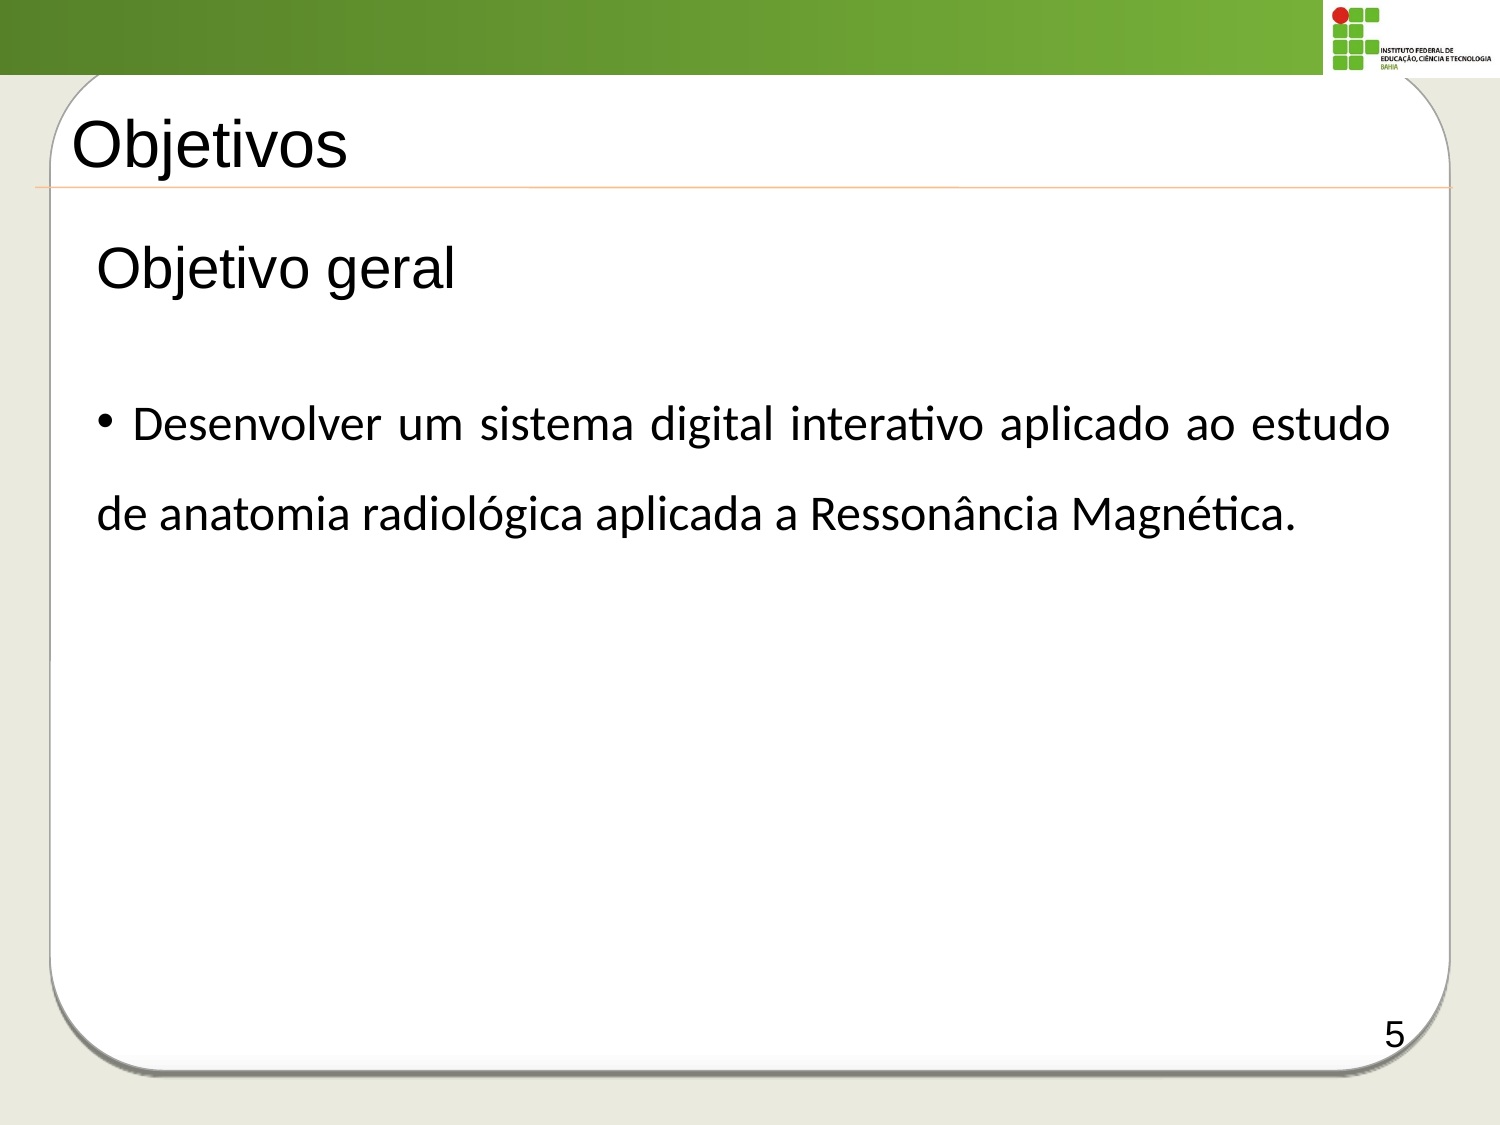

Objetivos
Objetivo geral
 Desenvolver um sistema digital interativo aplicado ao estudo de anatomia radiológica aplicada a Ressonância Magnética.